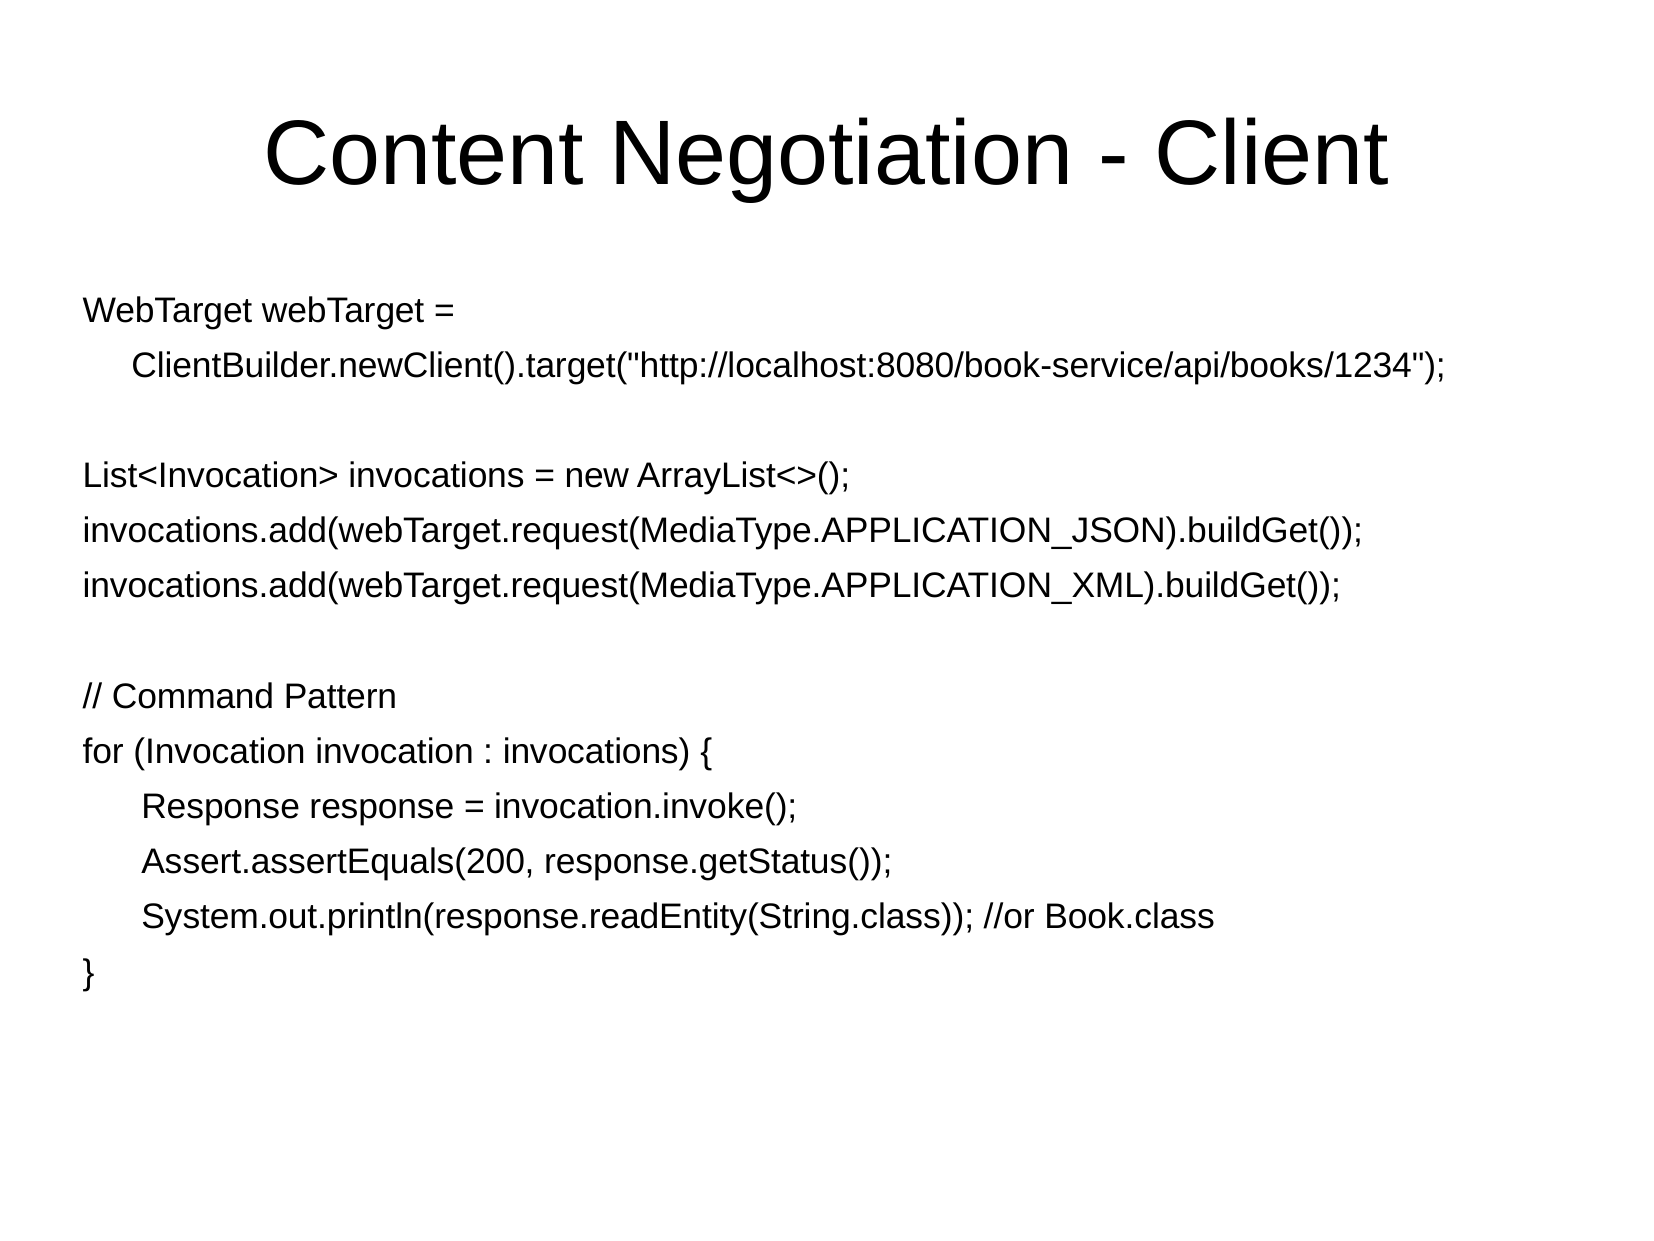

# Content Negotiation - Client
WebTarget webTarget =
 ClientBuilder.newClient().target("http://localhost:8080/book-service/api/books/1234");
List<Invocation> invocations = new ArrayList<>();
invocations.add(webTarget.request(MediaType.APPLICATION_JSON).buildGet());
invocations.add(webTarget.request(MediaType.APPLICATION_XML).buildGet());
// Command Pattern
for (Invocation invocation : invocations) {
 Response response = invocation.invoke();
 Assert.assertEquals(200, response.getStatus());
 System.out.println(response.readEntity(String.class)); //or Book.class
}